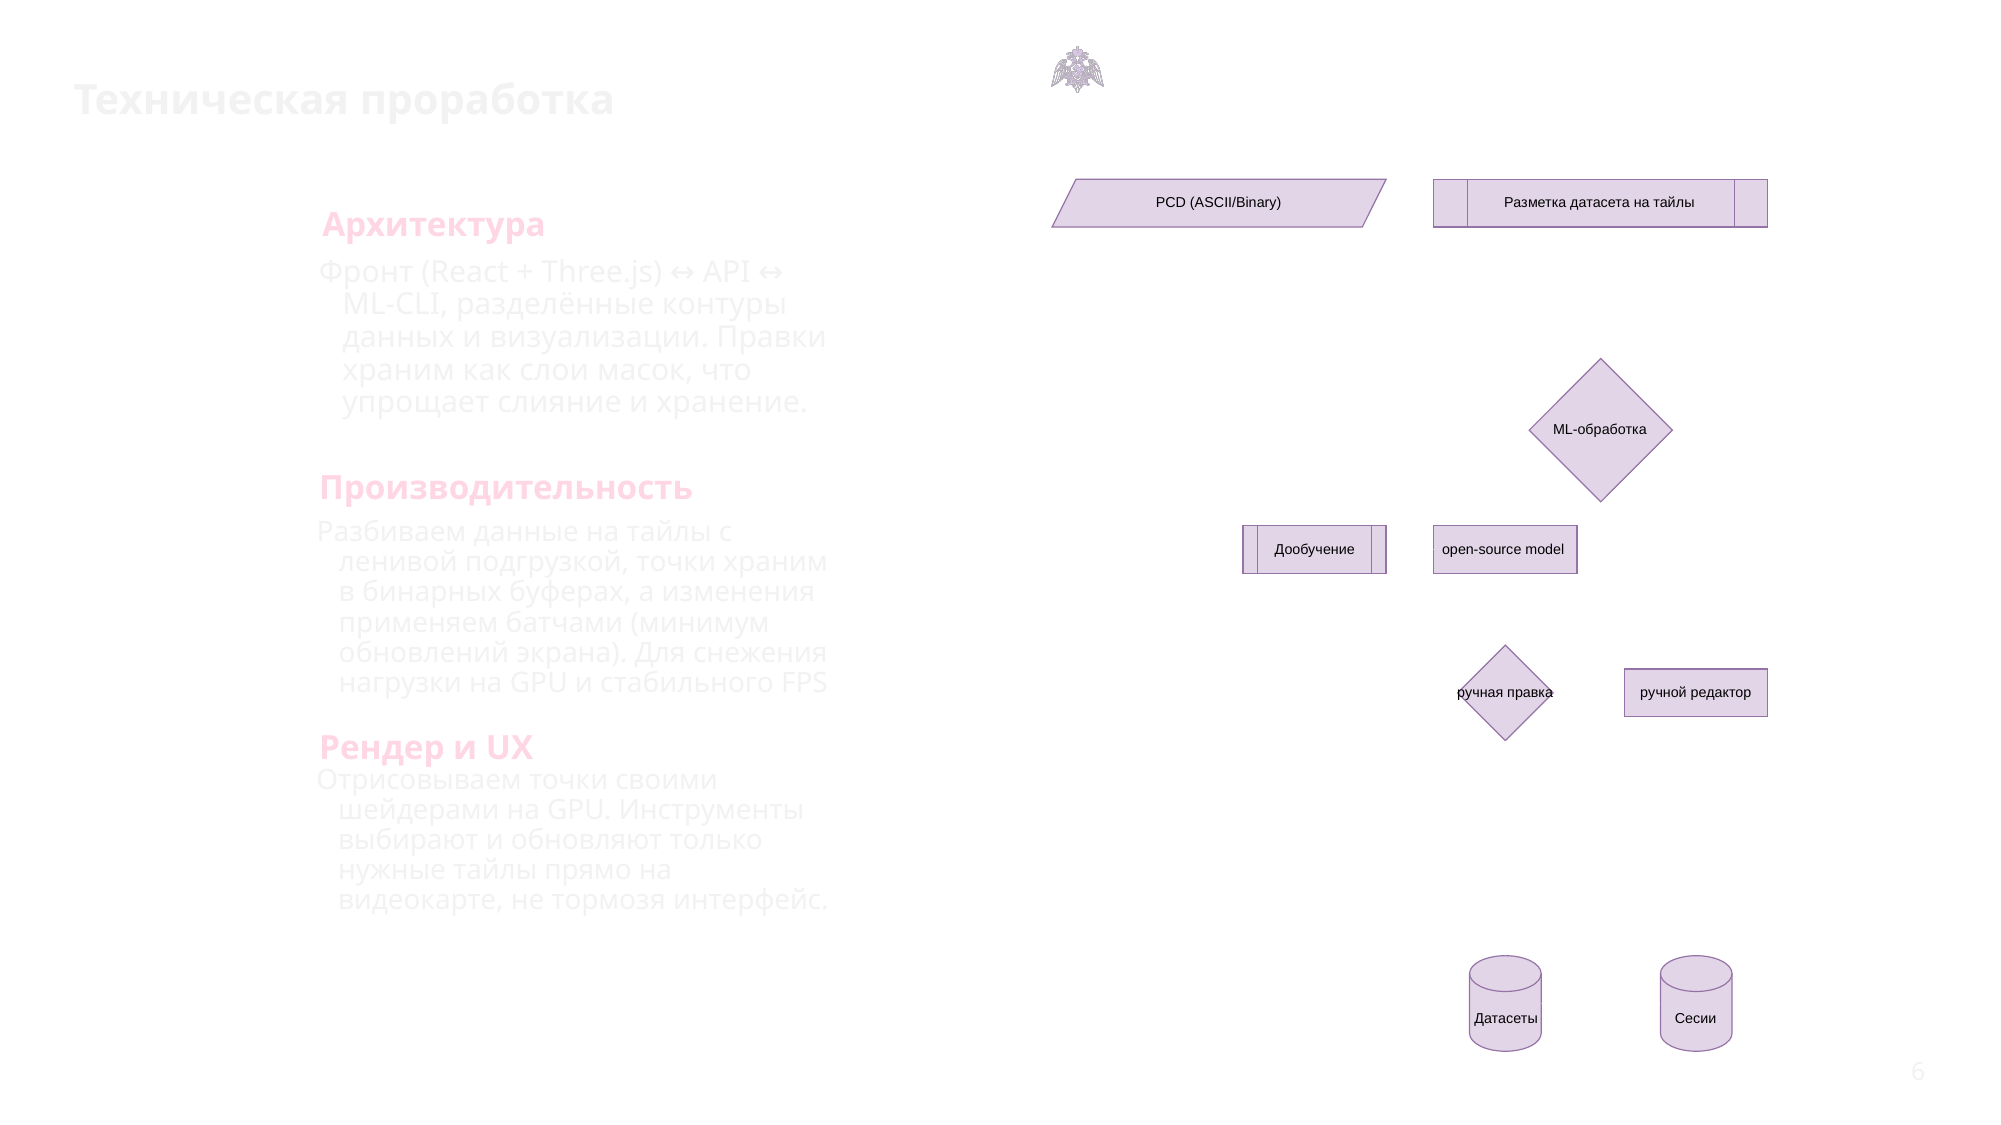

Техническая проработка
# Архитектура
Фронт (React + Three.js) ↔ API ↔ ML-CLI, разделённые контуры данных и визуализации. Правки храним как слои масок, что упрощает слияние и хранение.
Производительность
Разбиваем данные на тайлы с ленивой подгрузкой, точки храним в бинарных буферах, а изменения применяем батчами (минимум обновлений экрана). Для снежения нагрузки на GPU и стабильного FPS
Рендер и UX
Отрисовываем точки своими шейдерами на GPU. Инструменты выбирают и обновляют только нужные тайлы прямо на видеокарте, не тормозя интерфейс.